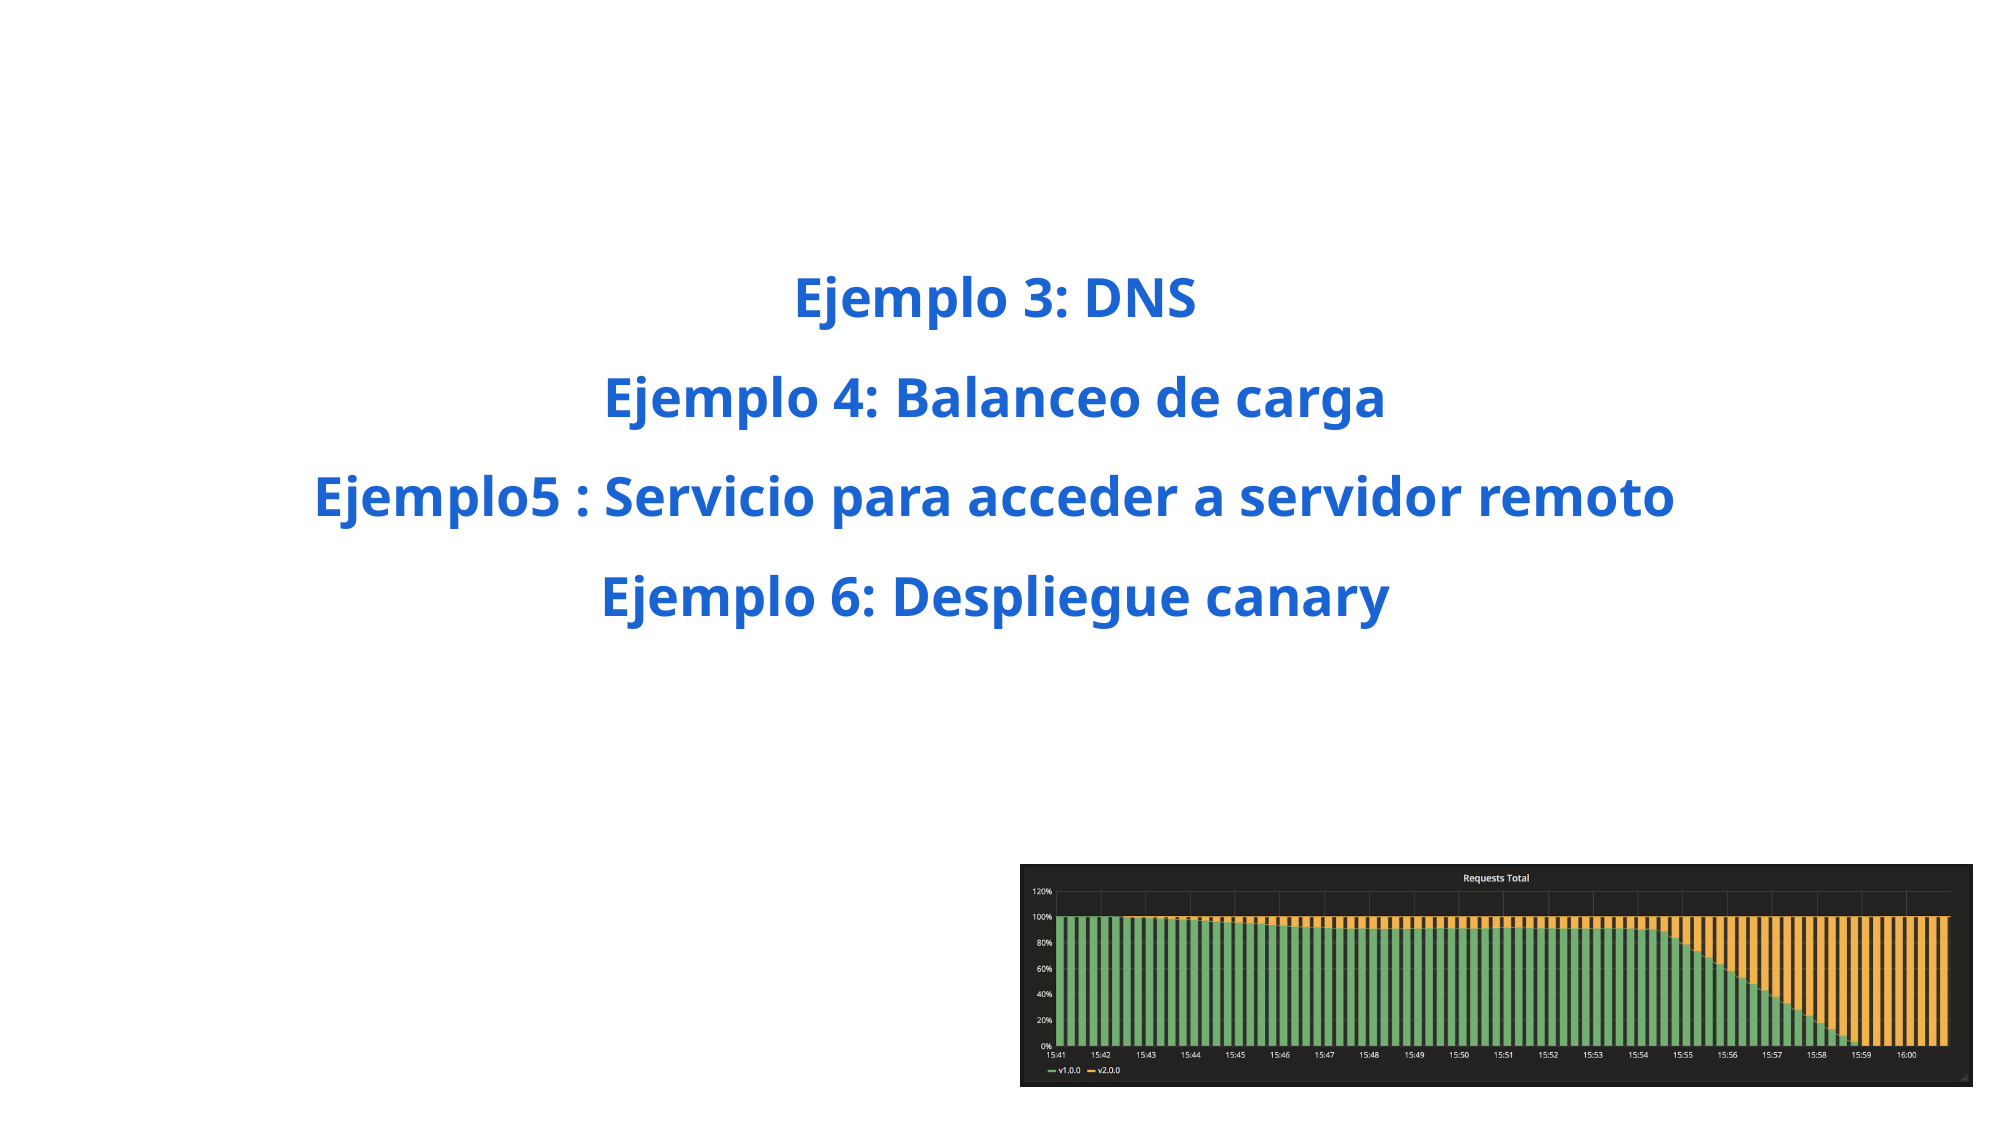

Ejemplo 3: DNS
Ejemplo 4: Balanceo de carga
Ejemplo5 : Servicio para acceder a servidor remoto
Ejemplo 6: Despliegue canary